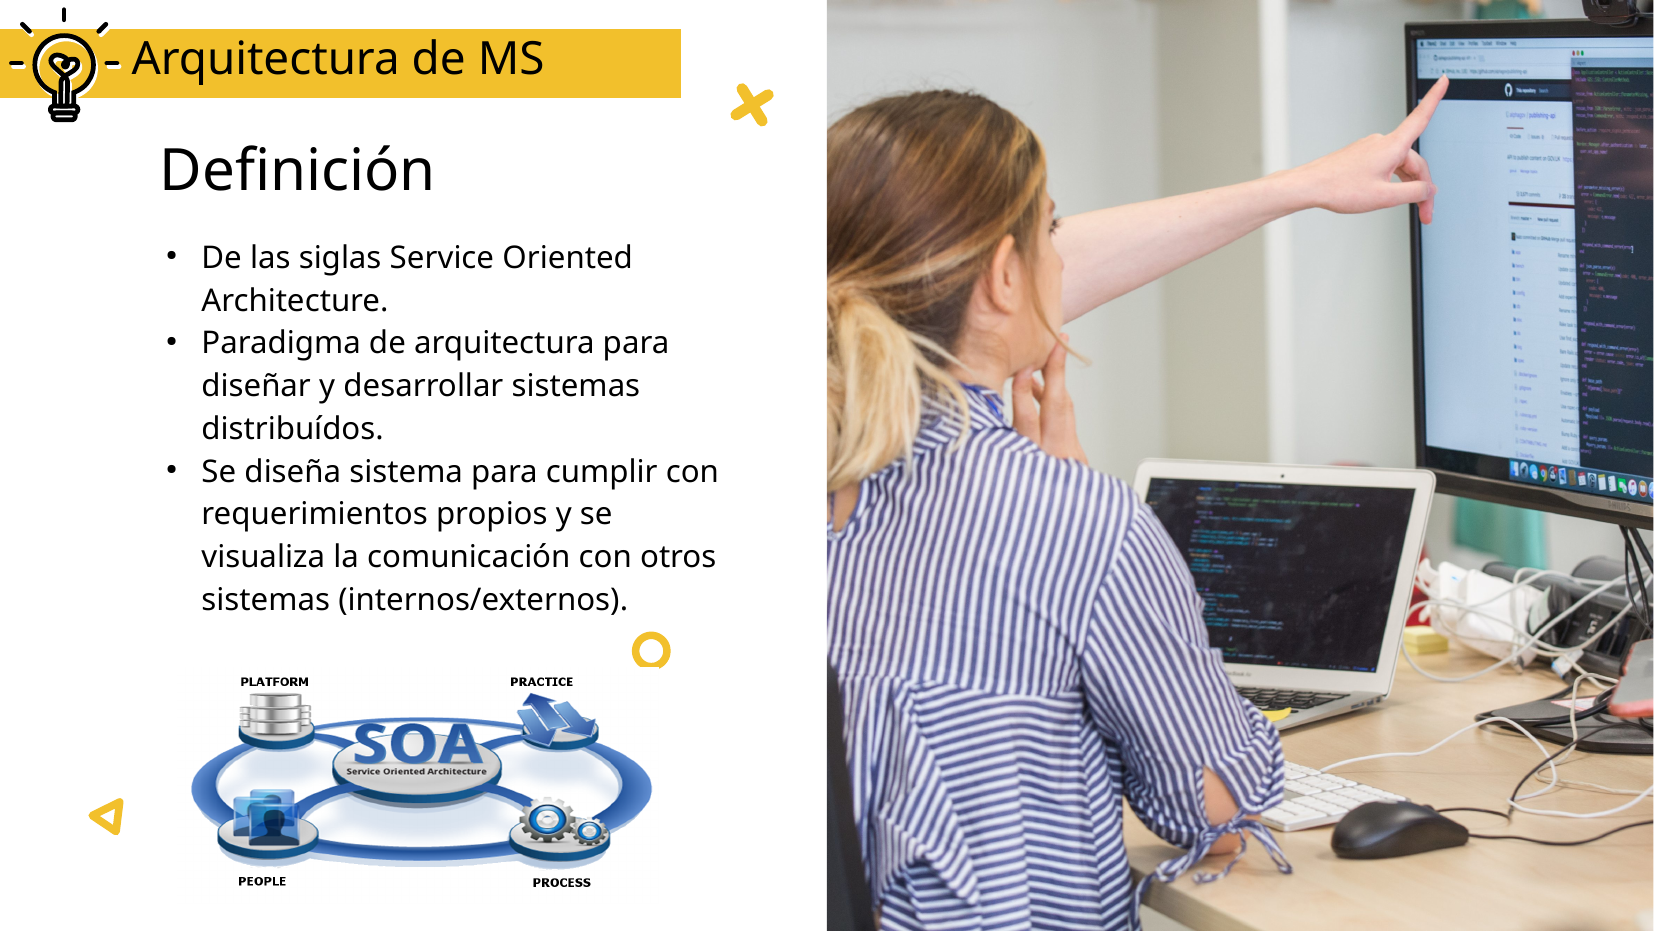

Arquitectura de MS
# Definición
De las siglas Service Oriented Architecture.
Paradigma de arquitectura para diseñar y desarrollar sistemas distribuídos.
Se diseña sistema para cumplir con requerimientos propios y se visualiza la comunicación con otros sistemas (internos/externos).